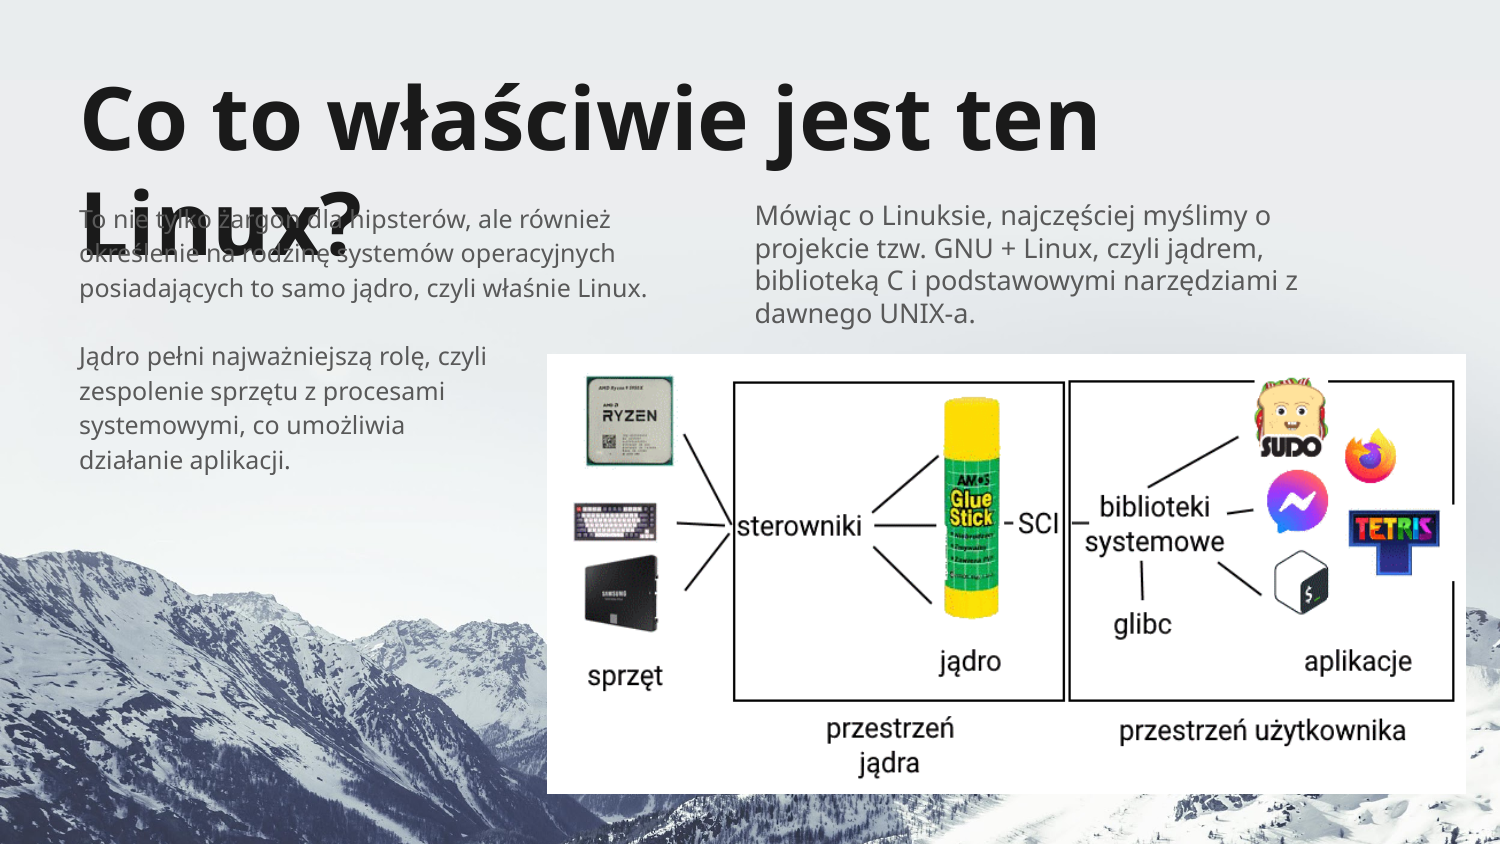

# Co to właściwie jest ten Linux?
To nie tylko żargon dla hipsterów, ale również określenie na rodzinę systemów operacyjnych posiadających to samo jądro, czyli właśnie Linux.
Jądro pełni najważniejszą rolę, czyli
zespolenie sprzętu z procesami
systemowymi, co umożliwia
działanie aplikacji.
Mówiąc o Linuksie, najczęściej myślimy o projekcie tzw. GNU + Linux, czyli jądrem, biblioteką C i podstawowymi narzędziami z dawnego UNIX-a.